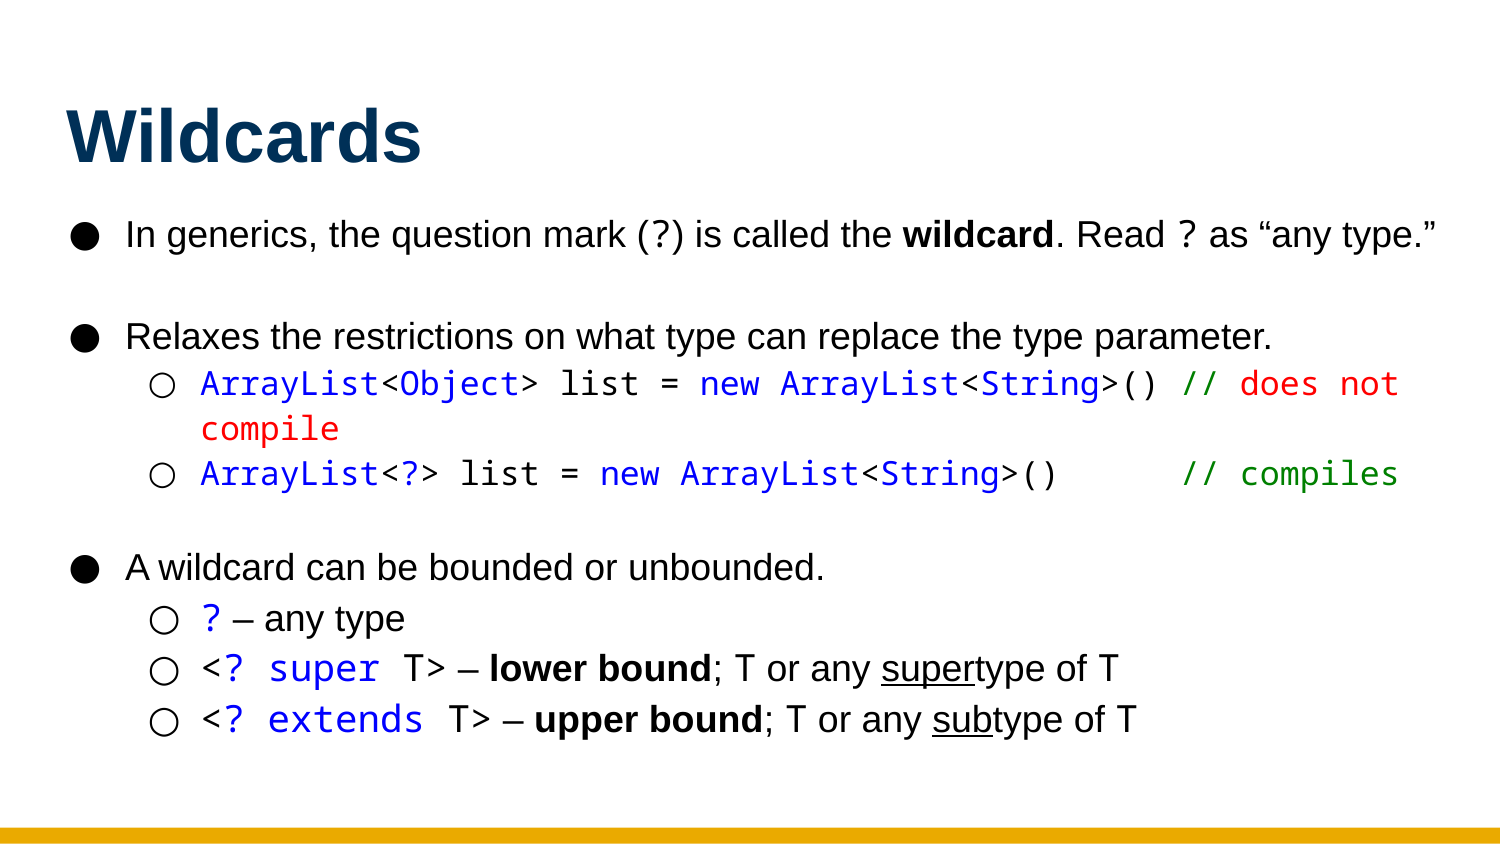

# Wildcards
In generics, the question mark (?) is called the wildcard. Read ? as “any type.”
Relaxes the restrictions on what type can replace the type parameter.
ArrayList<Object> list = new ArrayList<String>() // does not compile
ArrayList<?> list = new ArrayList<String>() // compiles
A wildcard can be bounded or unbounded.
? – any type
<? super T> – lower bound; T or any supertype of T
<? extends T> – upper bound; T or any subtype of T